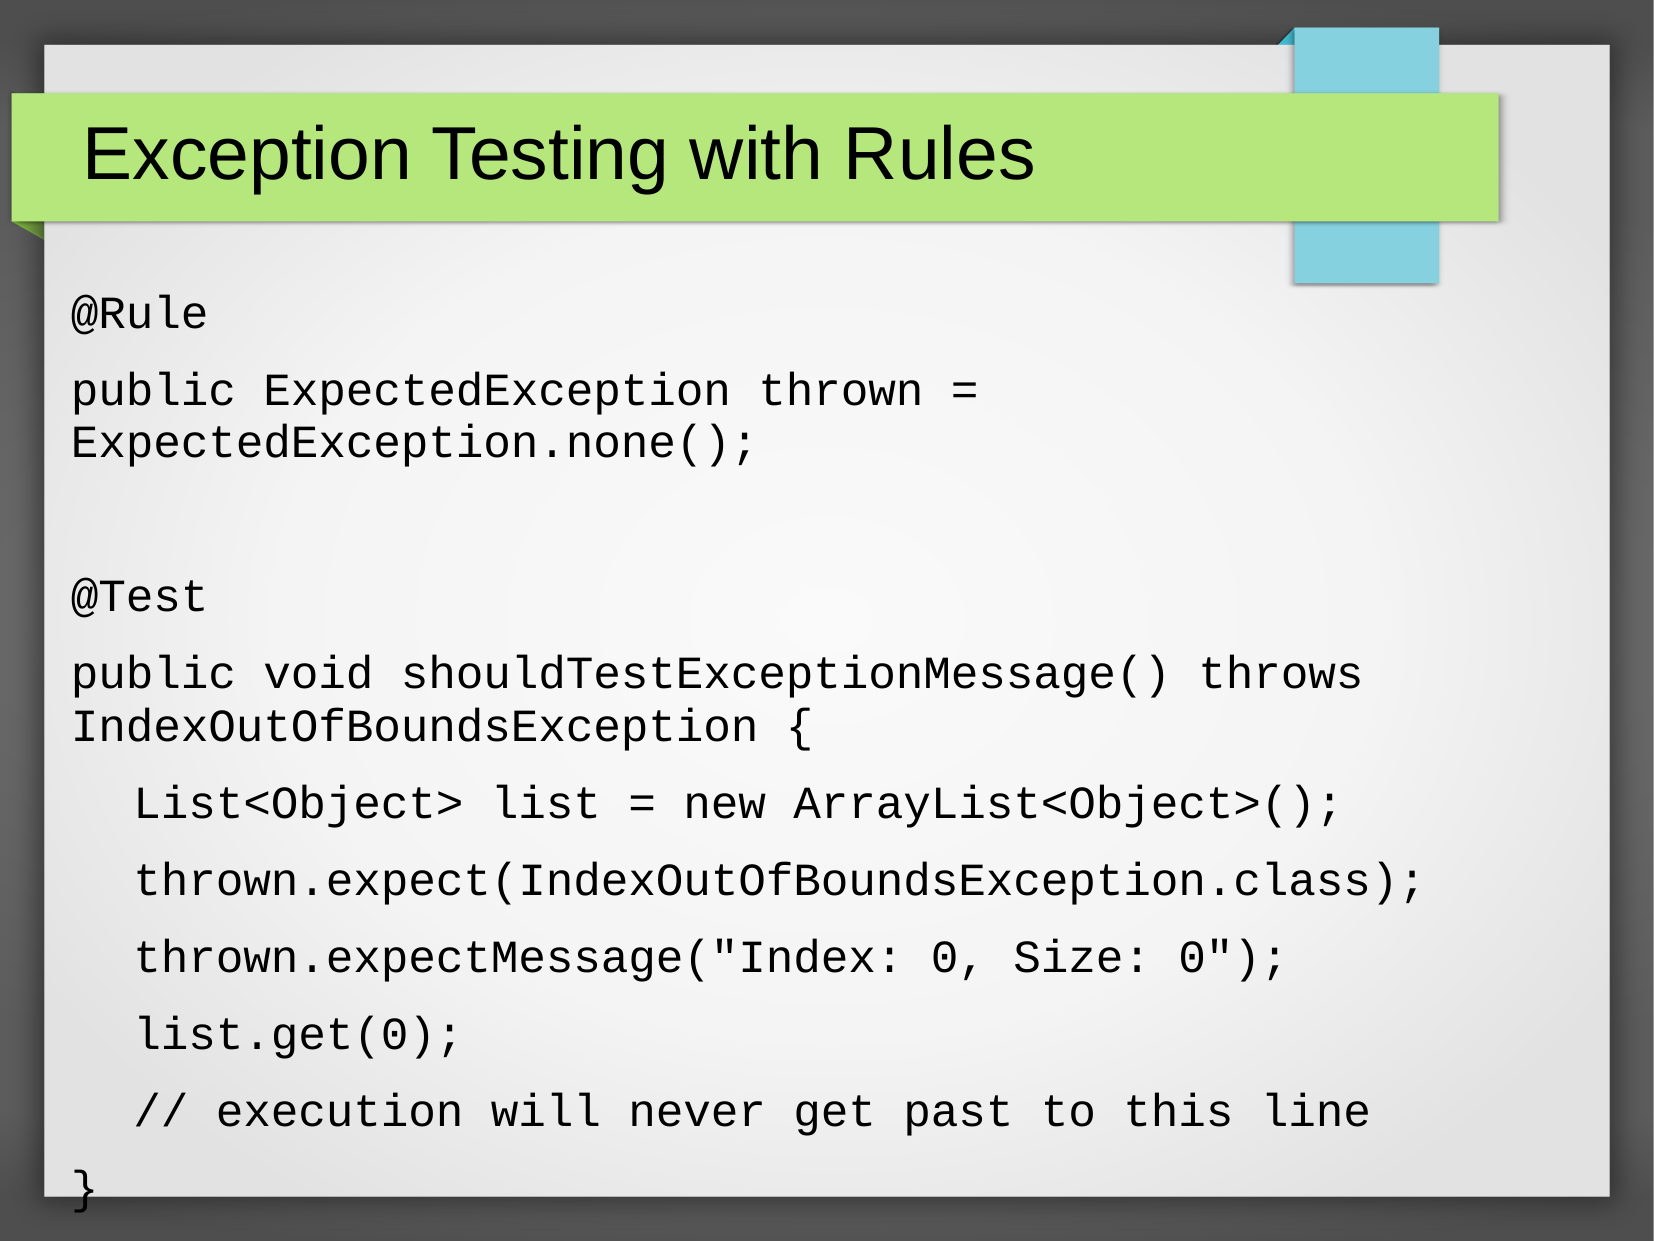

# Exception Testing with Rules
@Rule
public ExpectedException thrown = ExpectedException.none();
@Test
public void shouldTestExceptionMessage() throws IndexOutOfBoundsException {
List<Object> list = new ArrayList<Object>();
thrown.expect(IndexOutOfBoundsException.class);
thrown.expectMessage("Index: 0, Size: 0");
list.get(0);
// execution will never get past to this line
}